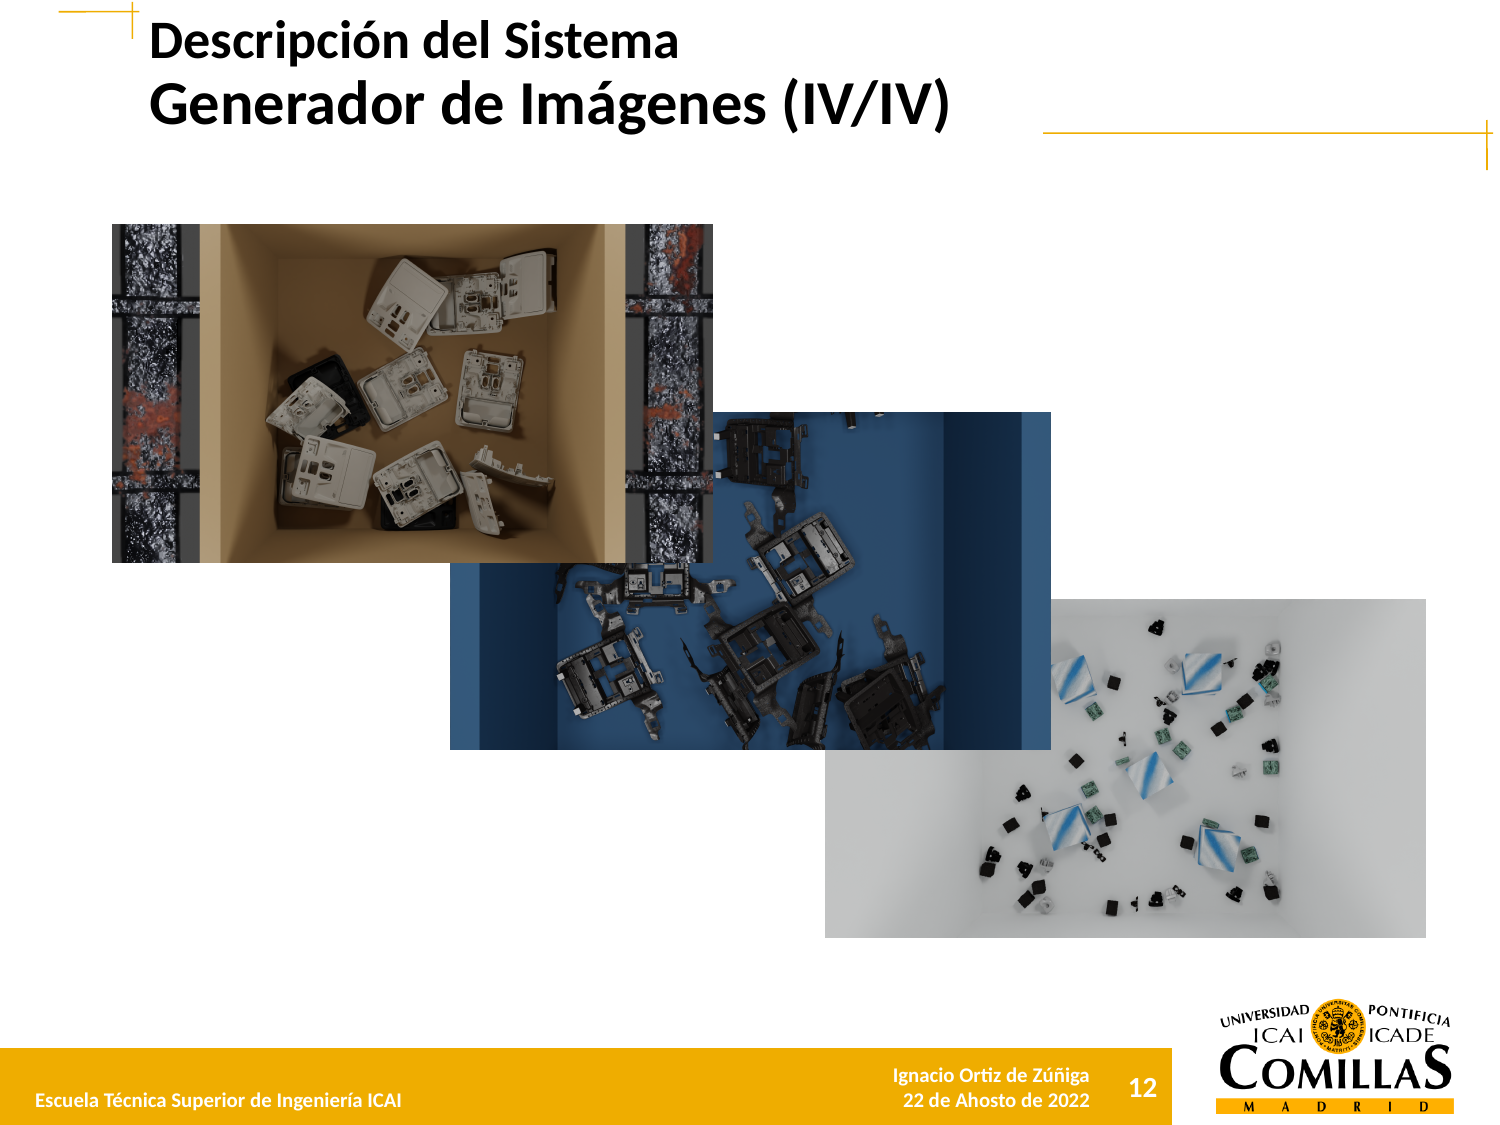

# Descripción del Sistema Generador de Imágenes (IV/IV)